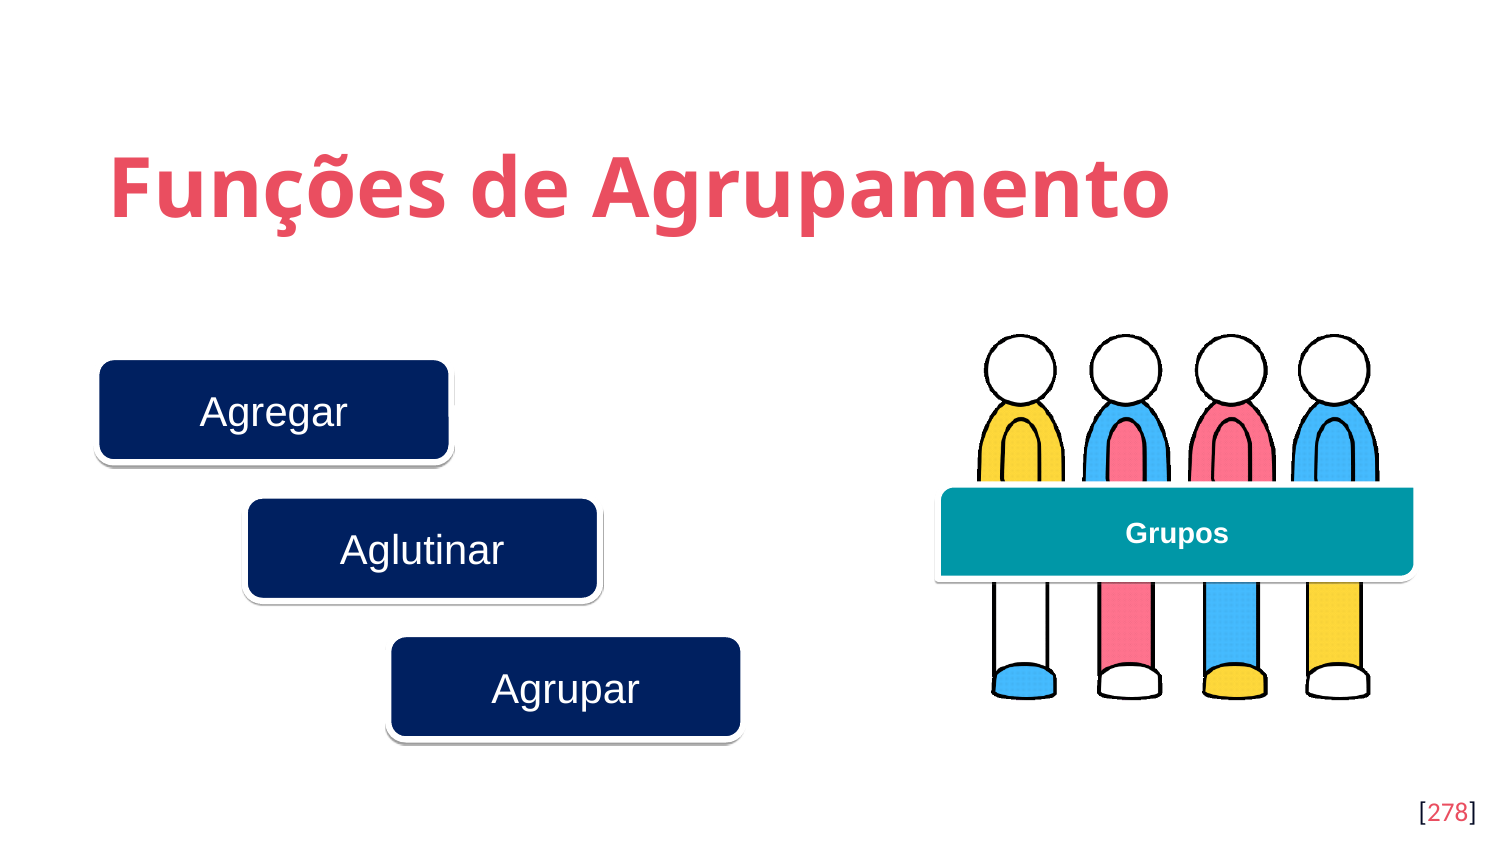

Funções de Agrupamento
Agregar
Grupos
Aglutinar
Agrupar